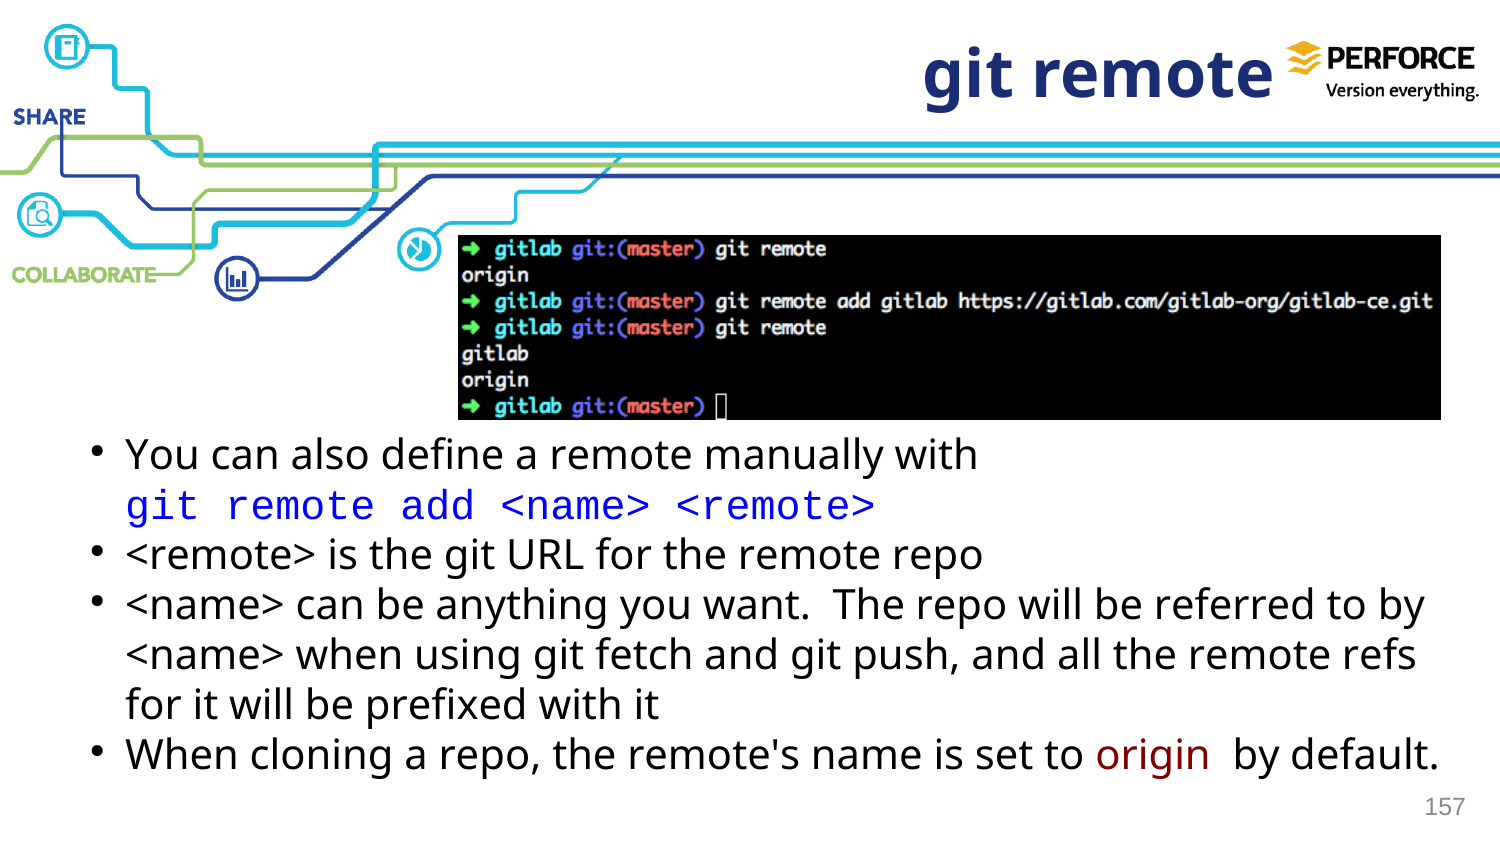

# git remote
You can also define a remote manually with
git remote add <name> <remote>
<remote> is the git URL for the remote repo
<name> can be anything you want. The repo will be referred to by <name> when using git fetch and git push, and all the remote refs for it will be prefixed with it
When cloning a repo, the remote's name is set to origin by default.